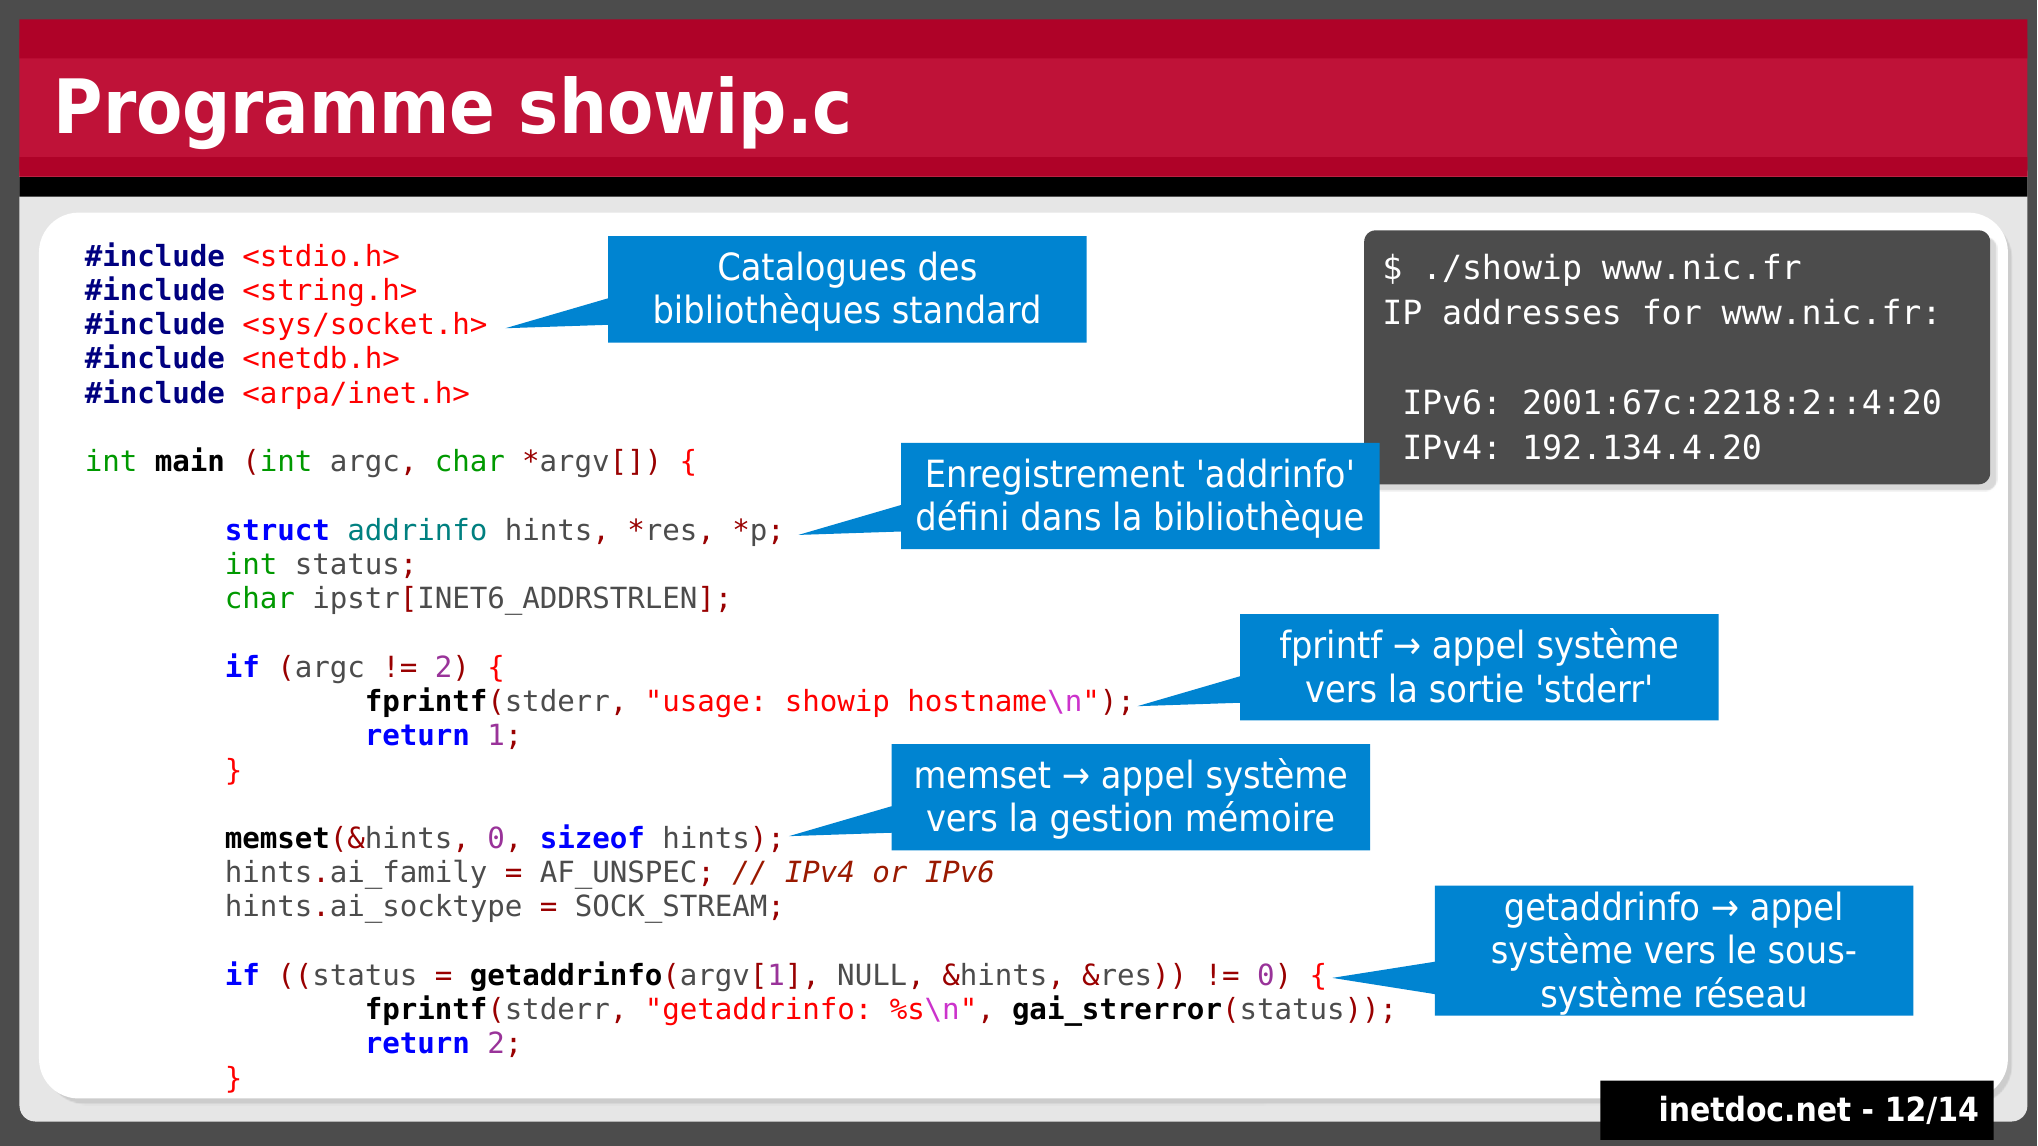

Programme showip.c
#include <stdio.h>
#include <string.h>
#include <sys/socket.h>
#include <netdb.h>
#include <arpa/inet.h>
int main (int argc, char *argv[]) {
 struct addrinfo hints, *res, *p;
 int status;
 char ipstr[INET6_ADDRSTRLEN];
 if (argc != 2) {
 fprintf(stderr, "usage: showip hostname\n");
 return 1;
 }
 memset(&hints, 0, sizeof hints);
 hints.ai_family = AF_UNSPEC; // IPv4 or IPv6
 hints.ai_socktype = SOCK_STREAM;
 if ((status = getaddrinfo(argv[1], NULL, &hints, &res)) != 0) {
 fprintf(stderr, "getaddrinfo: %s\n", gai_strerror(status));
 return 2;
 }
$ ./showip www.nic.fr
IP addresses for www.nic.fr:
 IPv6: 2001:67c:2218:2::4:20
 IPv4: 192.134.4.20
Catalogues des bibliothèques standard
Enregistrement 'addrinfo' défini dans la bibliothèque
fprintf → appel système vers la sortie 'stderr'
memset → appel système vers la gestion mémoire
getaddrinfo → appel système vers le sous-système réseau
inetdoc.net - /14